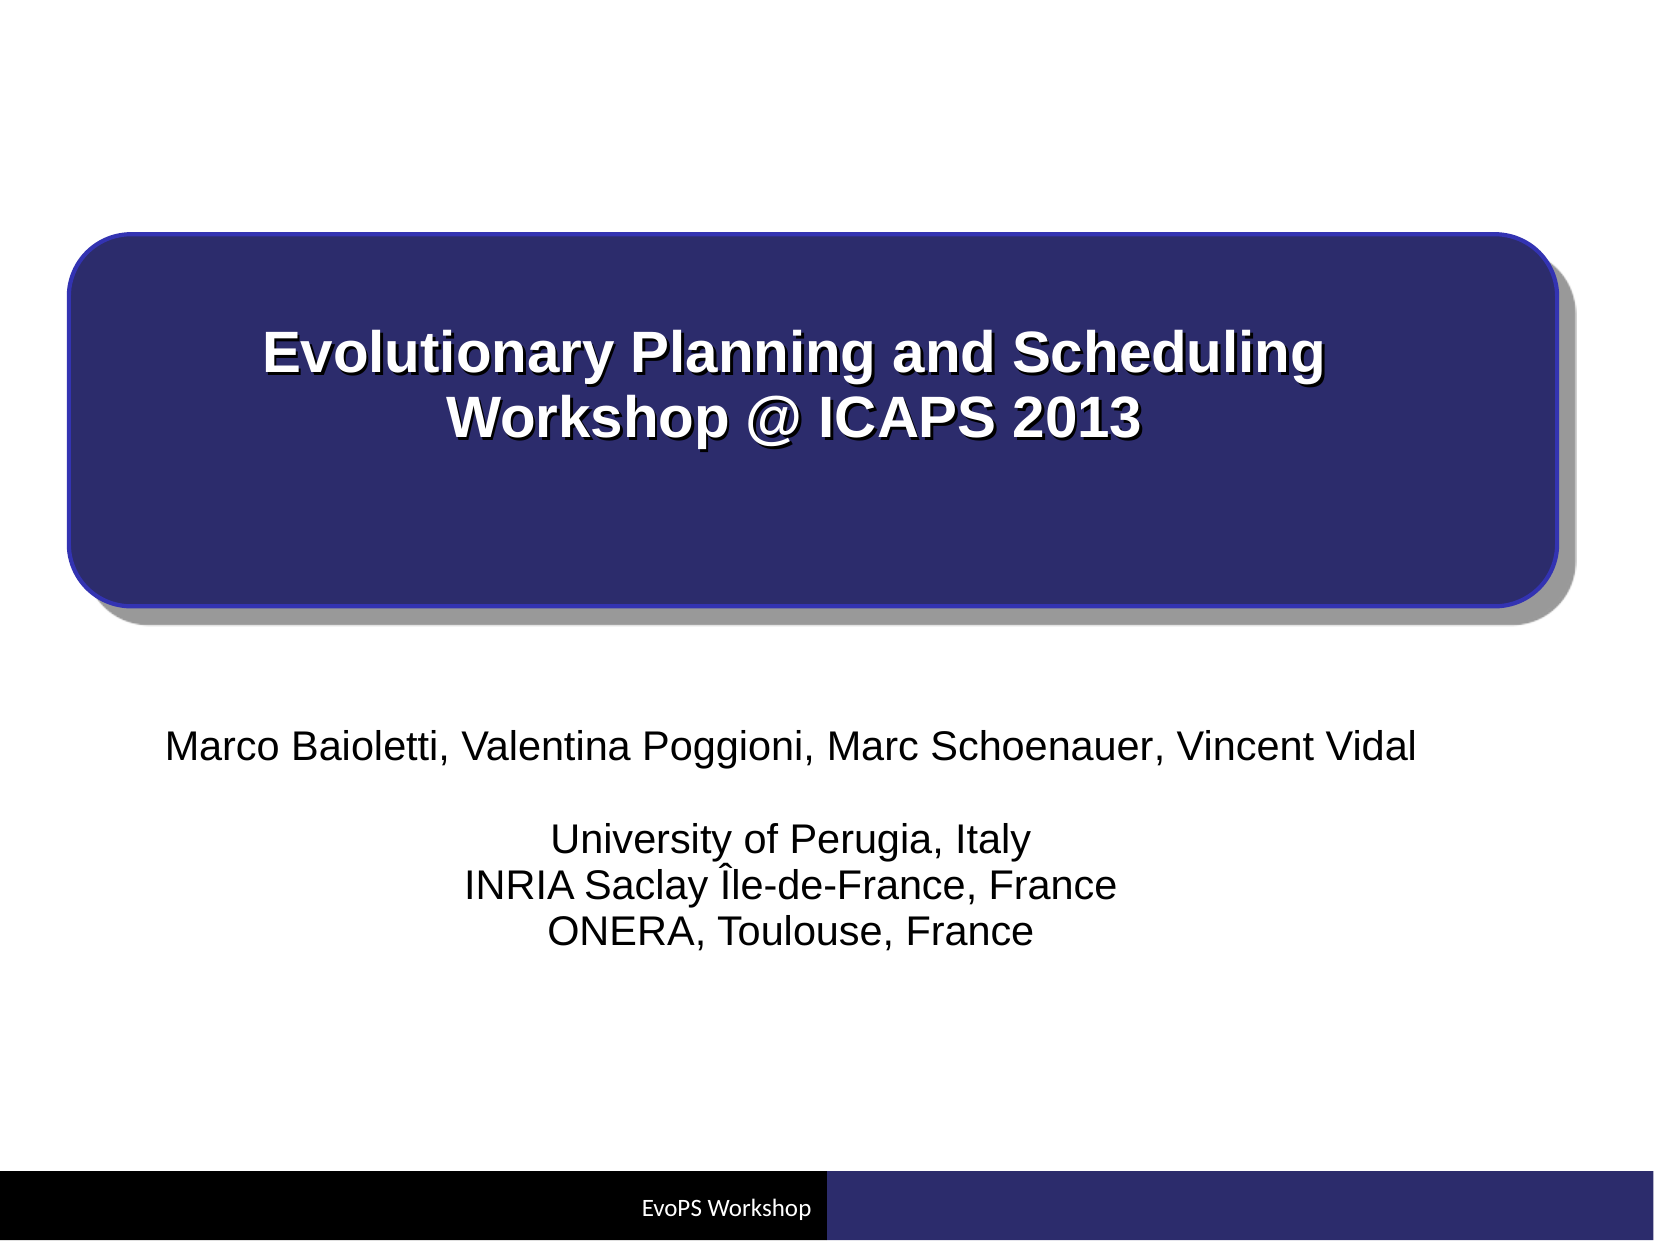

Evolutionary Planning and Scheduling
Workshop @ ICAPS 2013
Marco Baioletti, Valentina Poggioni, Marc Schoenauer, Vincent Vidal
University of Perugia, Italy
INRIA Saclay Île-de-France, France
ONERA, Toulouse, France